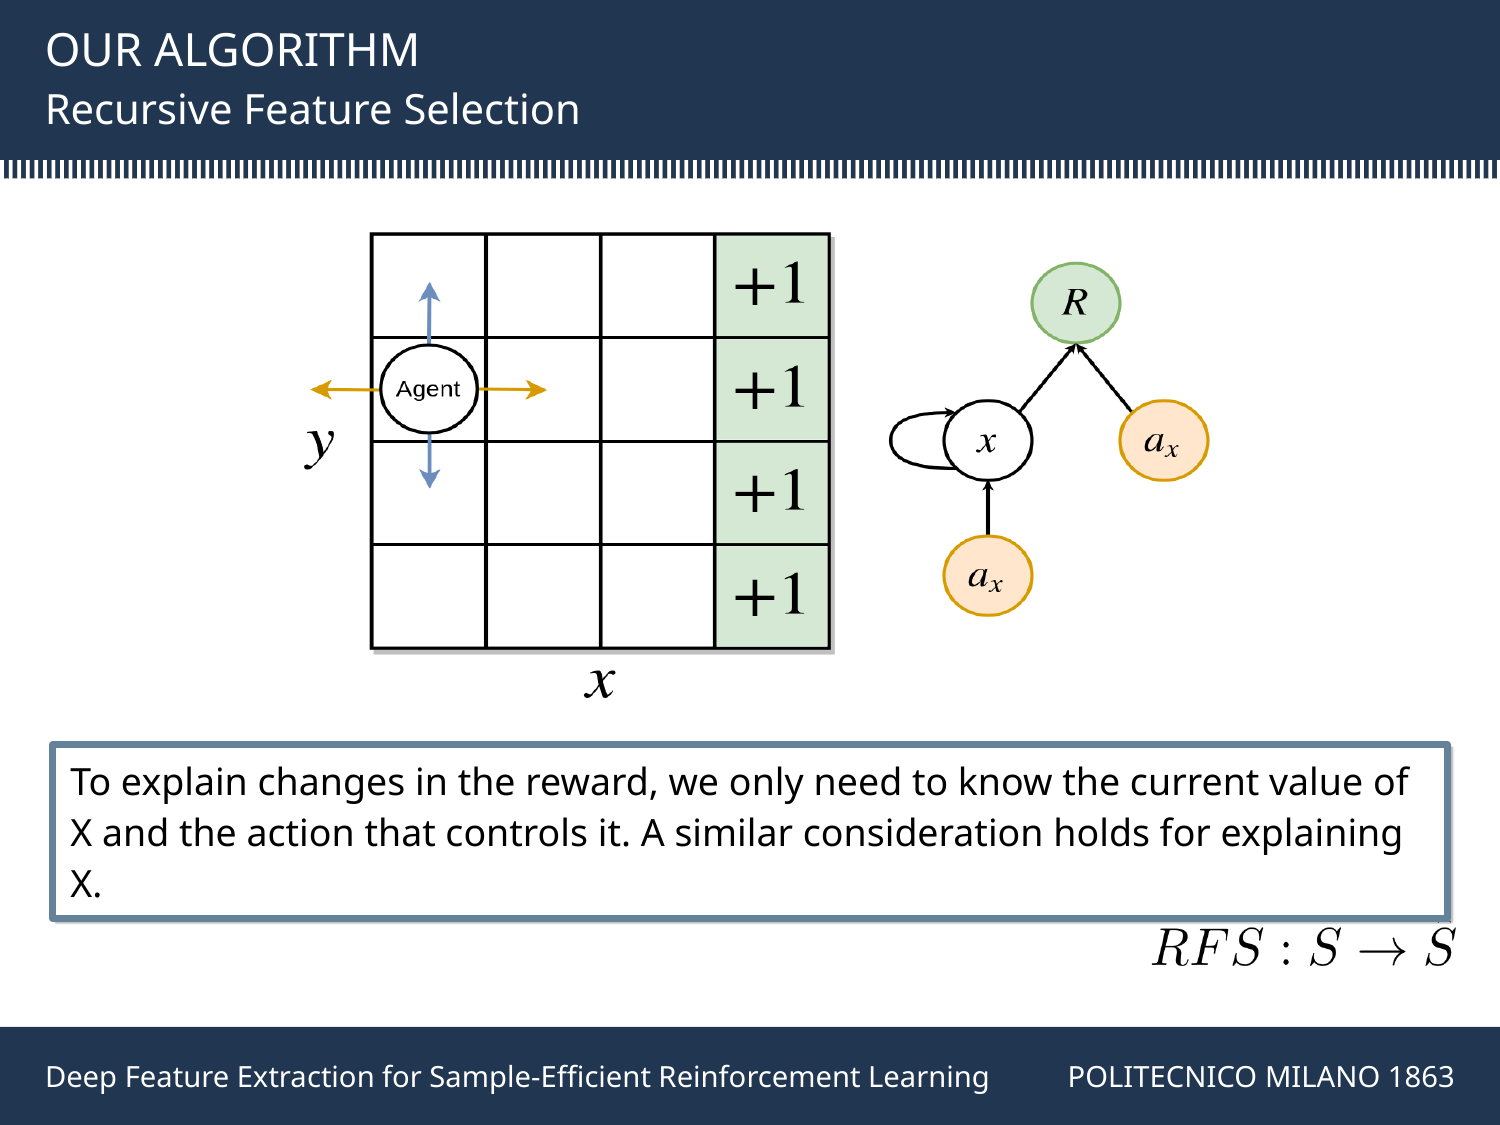

OUR ALGORITHM
Recursive Feature Selection
To explain changes in the reward, we only need to know the current value of X and the action that controls it. A similar consideration holds for explaining X.
Deep Feature Extraction for Sample-Efficient Reinforcement Learning
POLITECNICO MILANO 1863